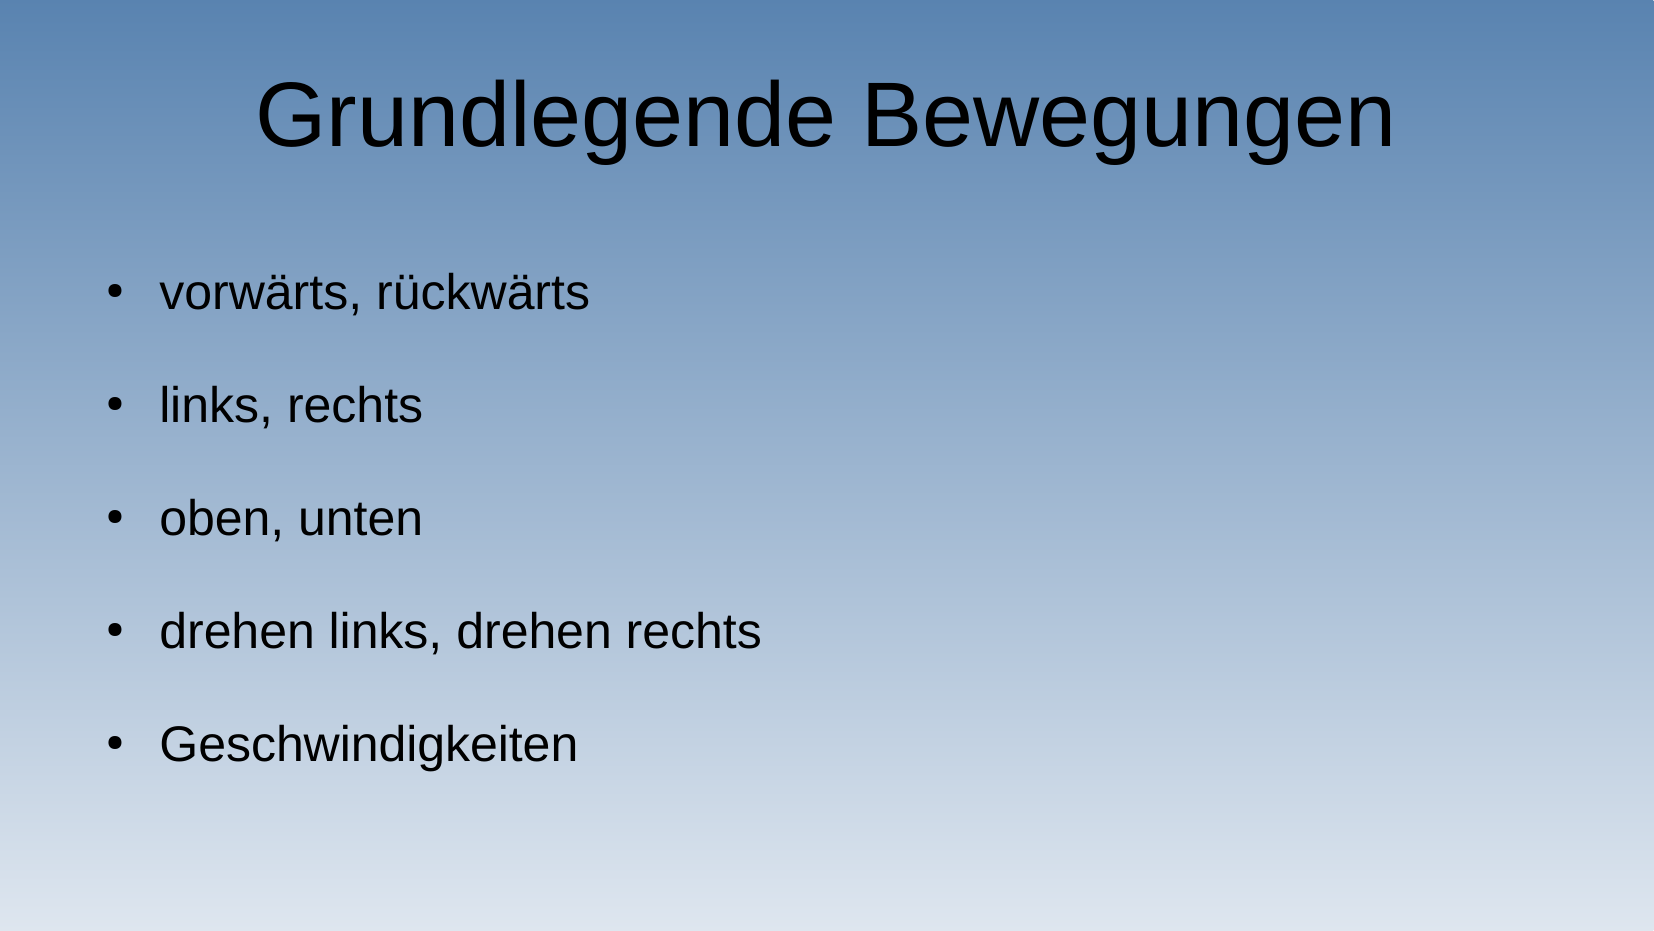

# Grundlegende Bewegungen
vorwärts, rückwärts
links, rechts
oben, unten
drehen links, drehen rechts
Geschwindigkeiten